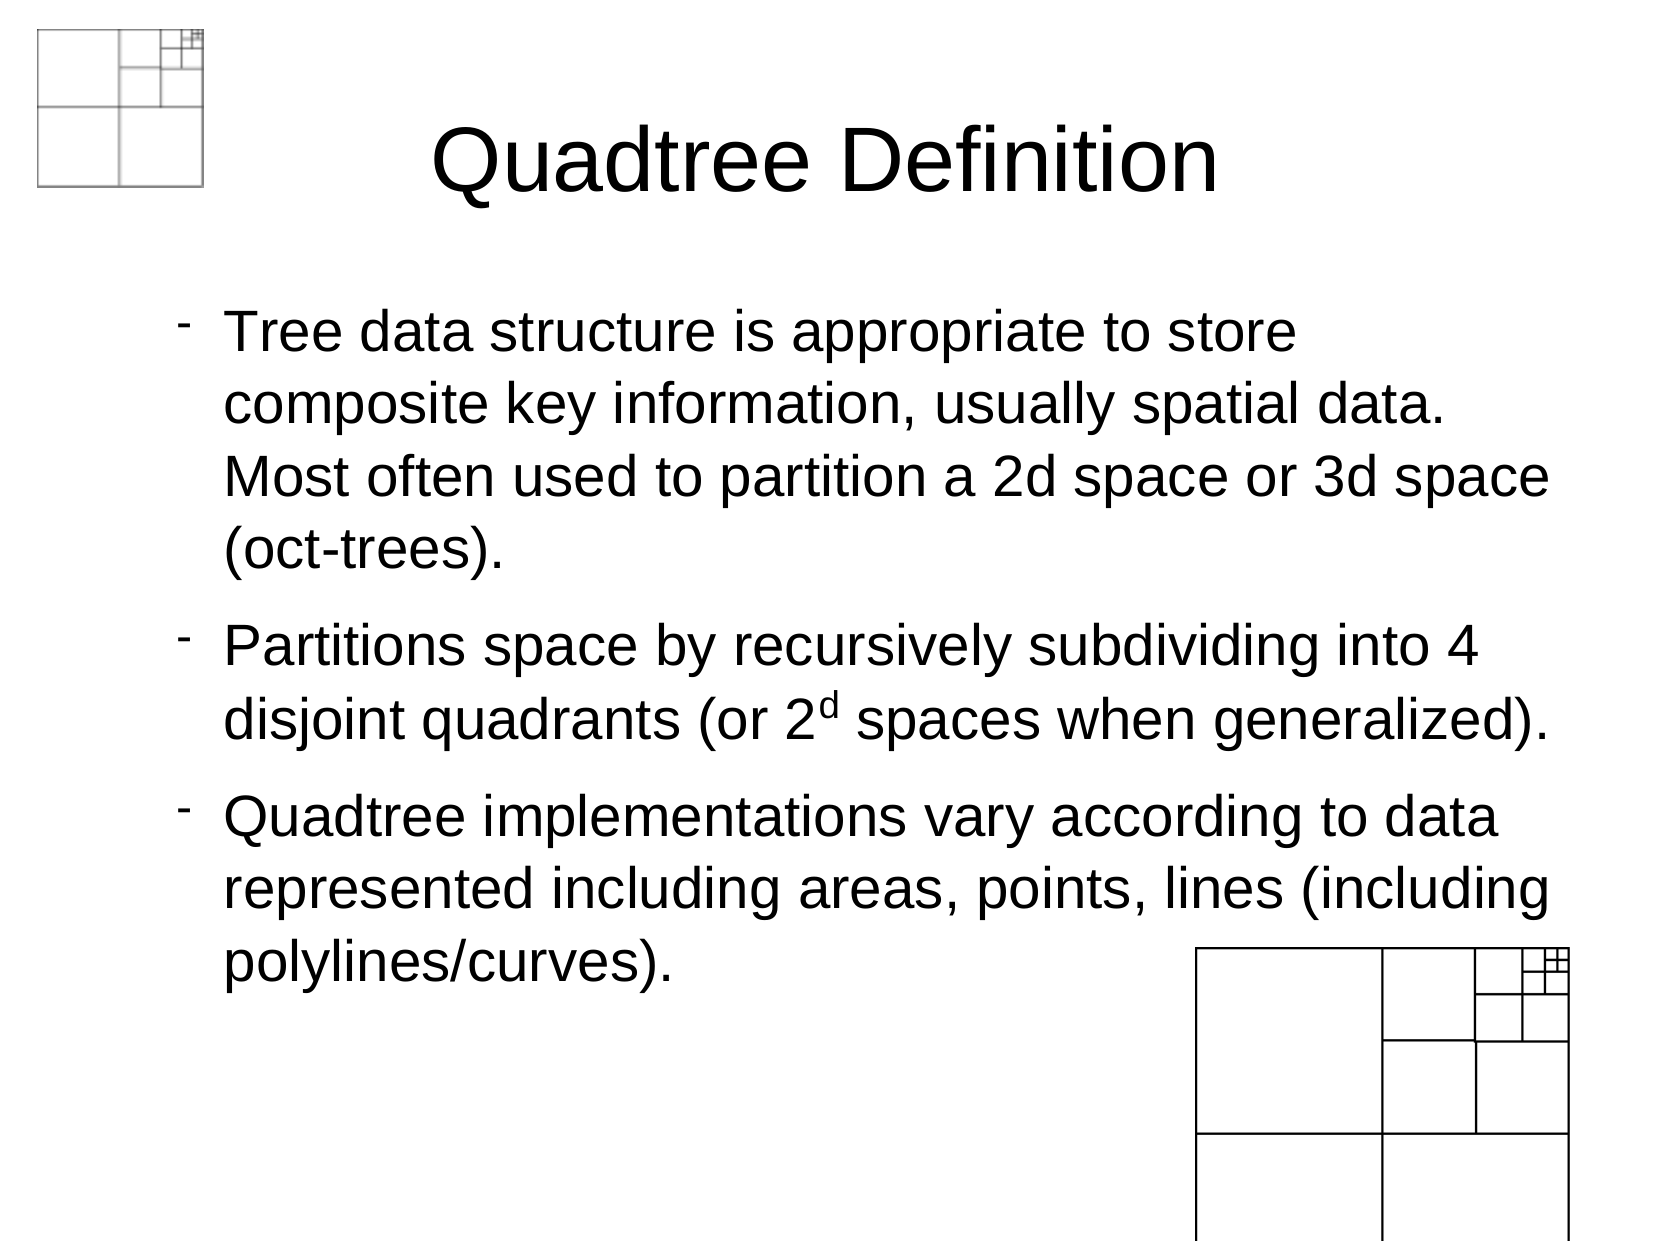

# Quadtree Definition
Tree data structure is appropriate to store composite key information, usually spatial data. Most often used to partition a 2d space or 3d space (oct-trees).
Partitions space by recursively subdividing into 4 disjoint quadrants (or 2d spaces when generalized).
Quadtree implementations vary according to data represented including areas, points, lines (including polylines/curves).